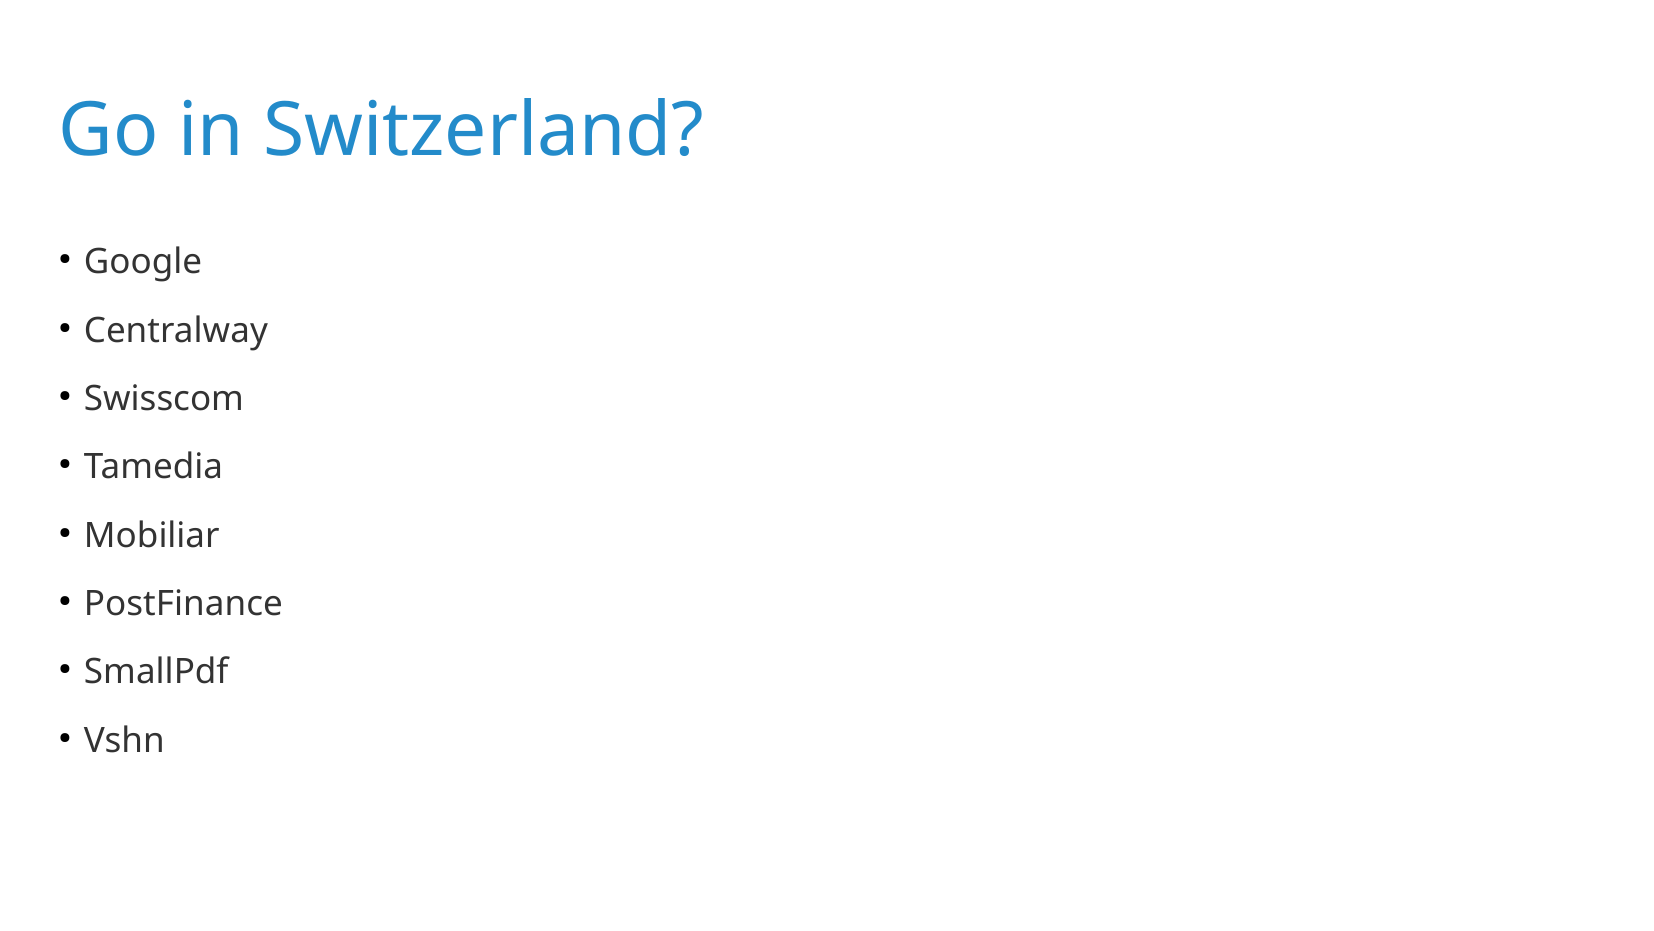

# Go in Switzerland?
Google
Centralway
Swisscom
Tamedia
Mobiliar
PostFinance
SmallPdf
Vshn